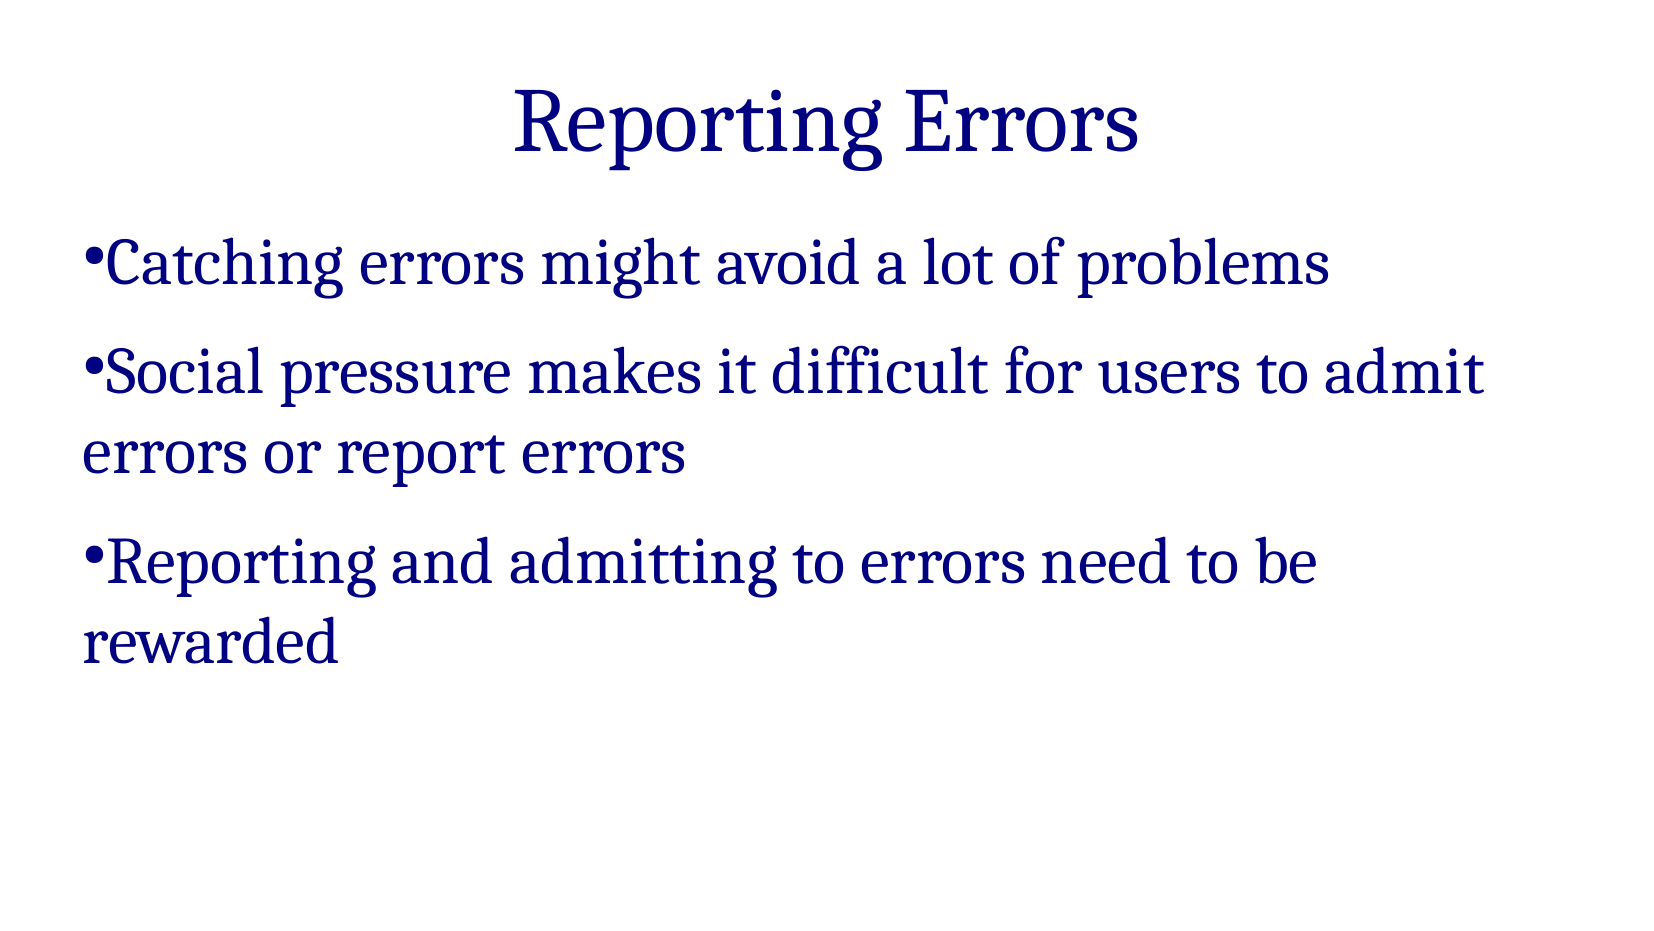

# Reporting Errors
Catching errors might avoid a lot of problems
Social pressure makes it difficult for users to admit errors or report errors
Reporting and admitting to errors need to be rewarded